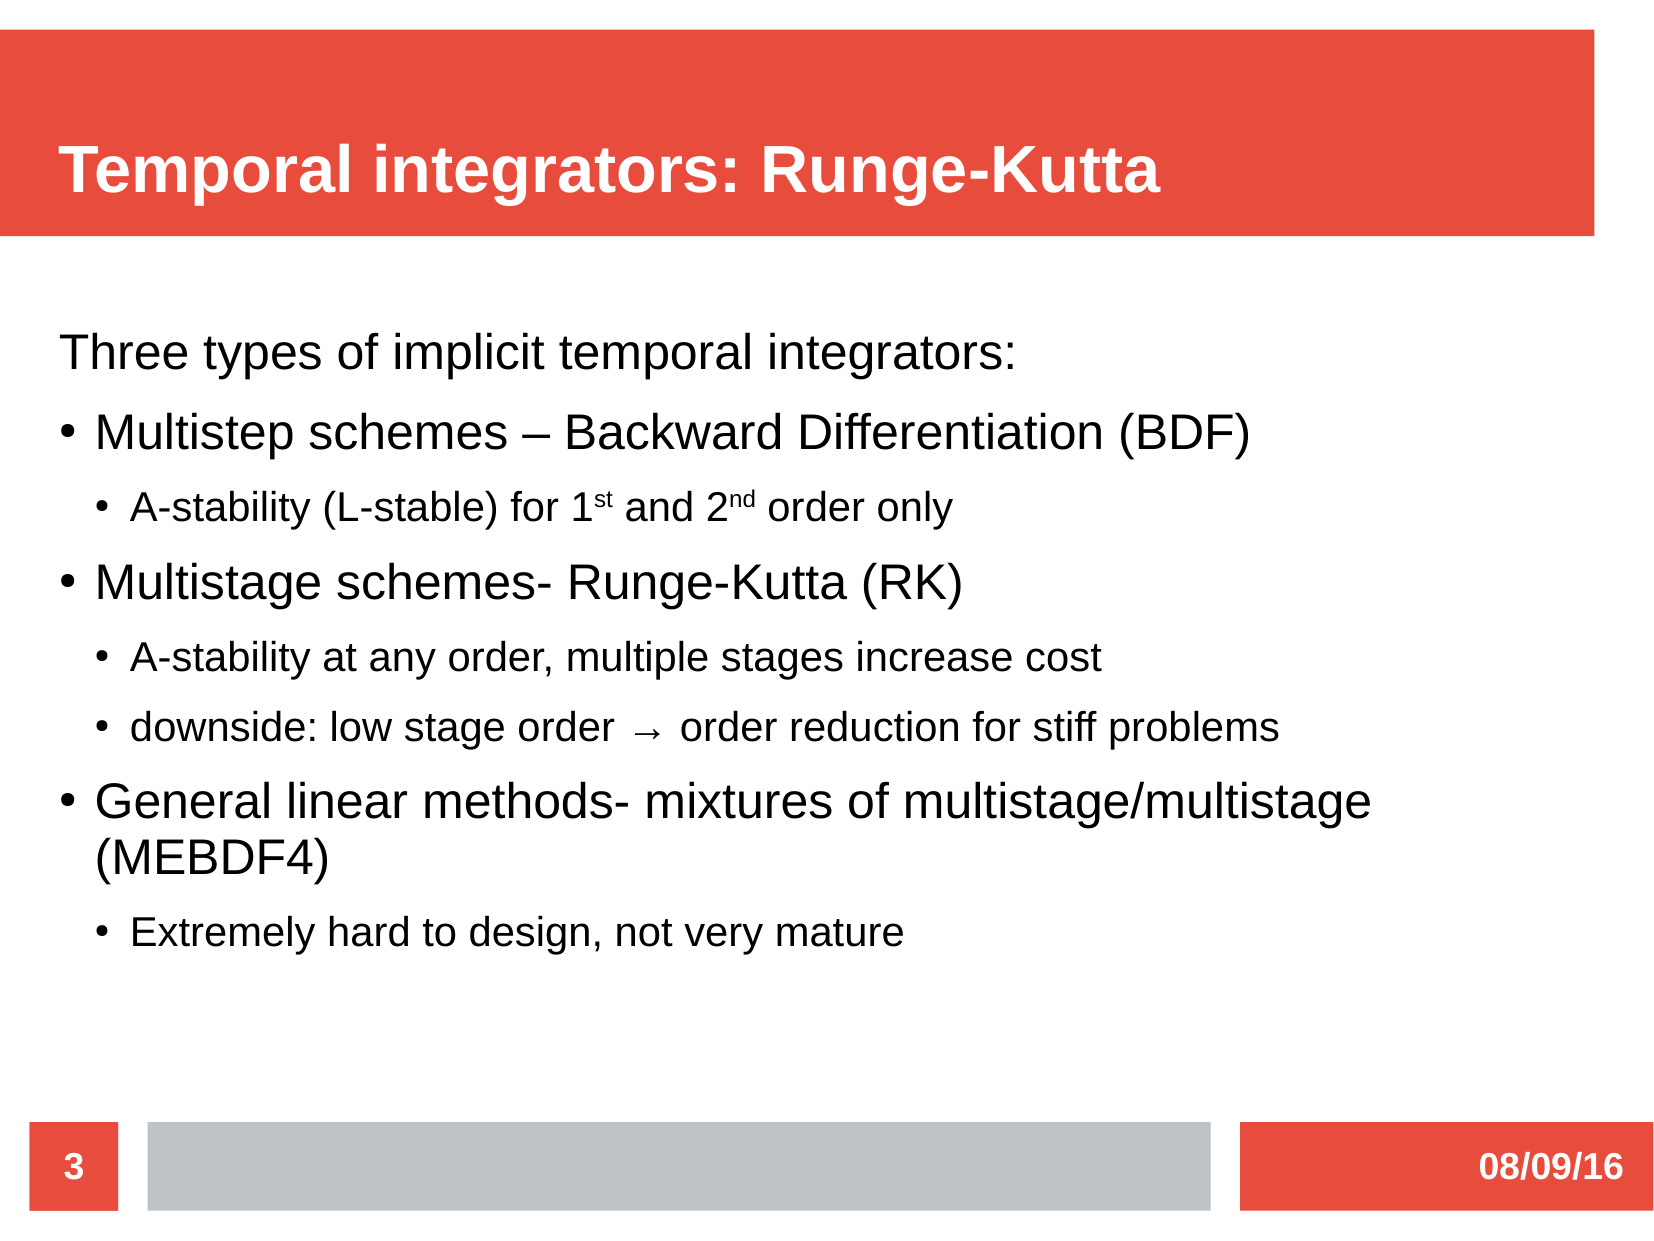

# Temporal integrators: Runge-Kutta
Three types of implicit temporal integrators:
Multistep schemes – Backward Differentiation (BDF)
A-stability (L-stable) for 1st and 2nd order only
Multistage schemes- Runge-Kutta (RK)
A-stability at any order, multiple stages increase cost
downside: low stage order → order reduction for stiff problems
General linear methods- mixtures of multistage/multistage (MEBDF4)
Extremely hard to design, not very mature
3
08/09/16